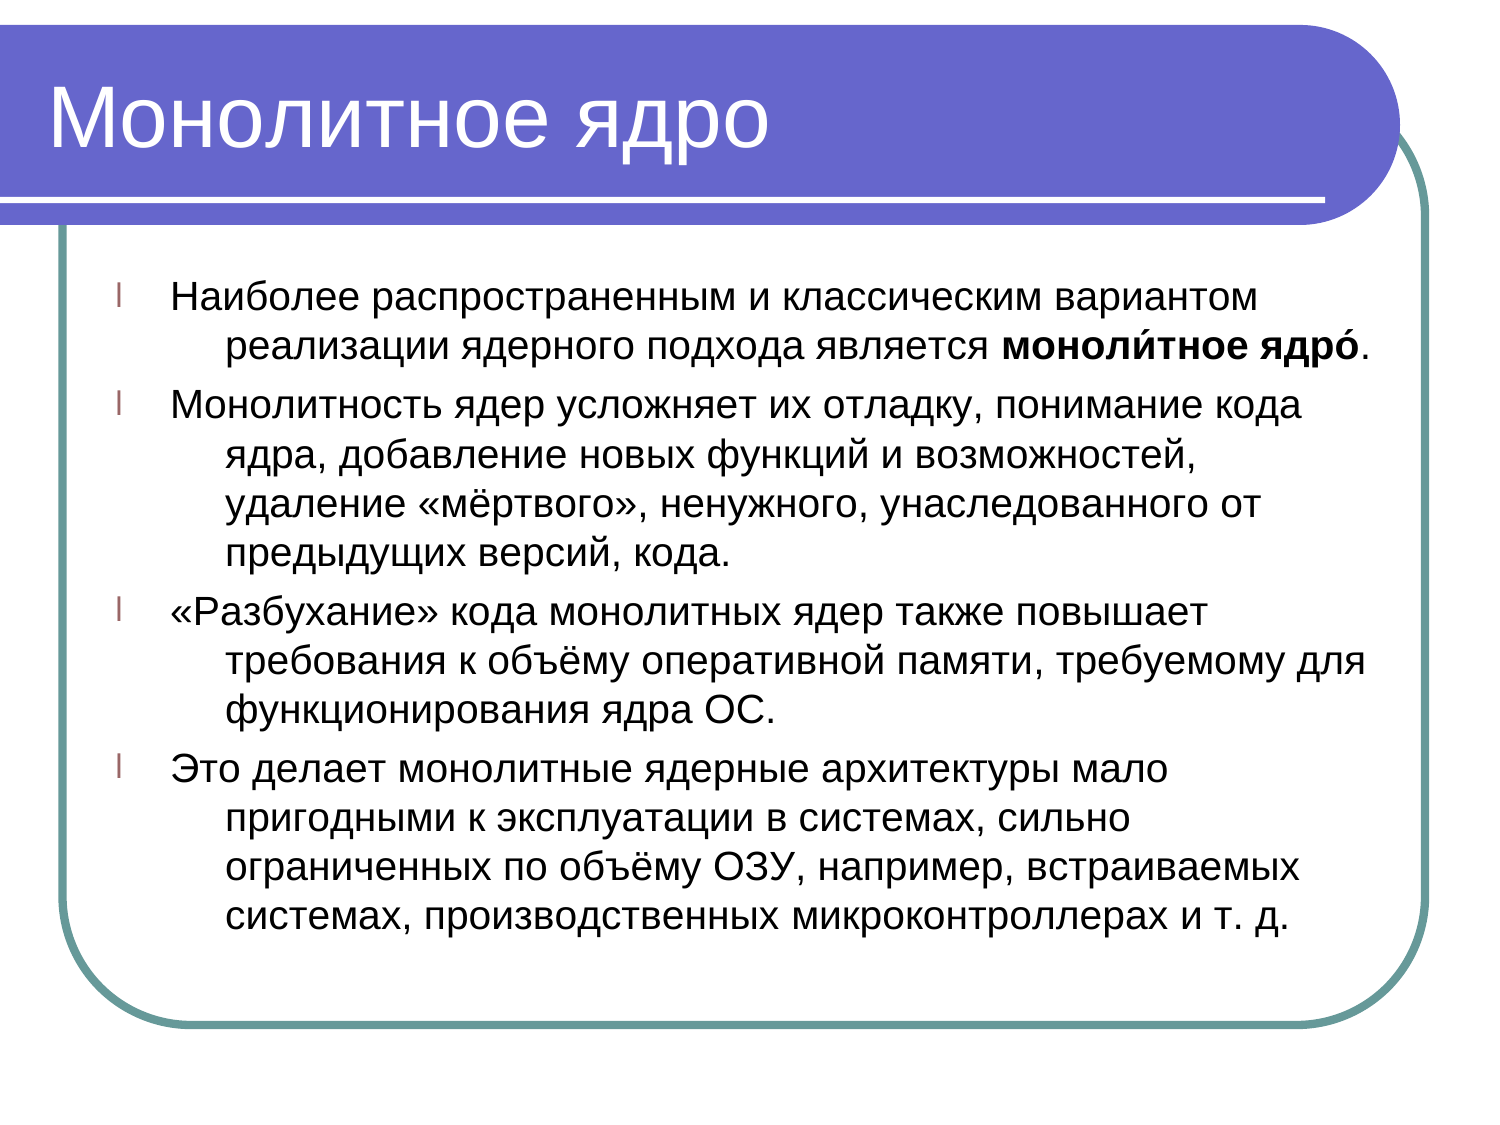

# Монолитное ядро
Наиболее распространенным и классическим вариантом реализации ядерного подхода является моноли́тное ядро́.
Монолитность ядер усложняет их отладку, понимание кода ядра, добавление новых функций и возможностей, удаление «мёртвого», ненужного, унаследованного от предыдущих версий, кода.
«Разбухание» кода монолитных ядер также повышает требования к объёму оперативной памяти, требуемому для функционирования ядра ОС.
Это делает монолитные ядерные архитектуры мало пригодными к эксплуатации в системах, сильно ограниченных по объёму ОЗУ, например, встраиваемых системах, производственных микроконтроллерах и т. д.